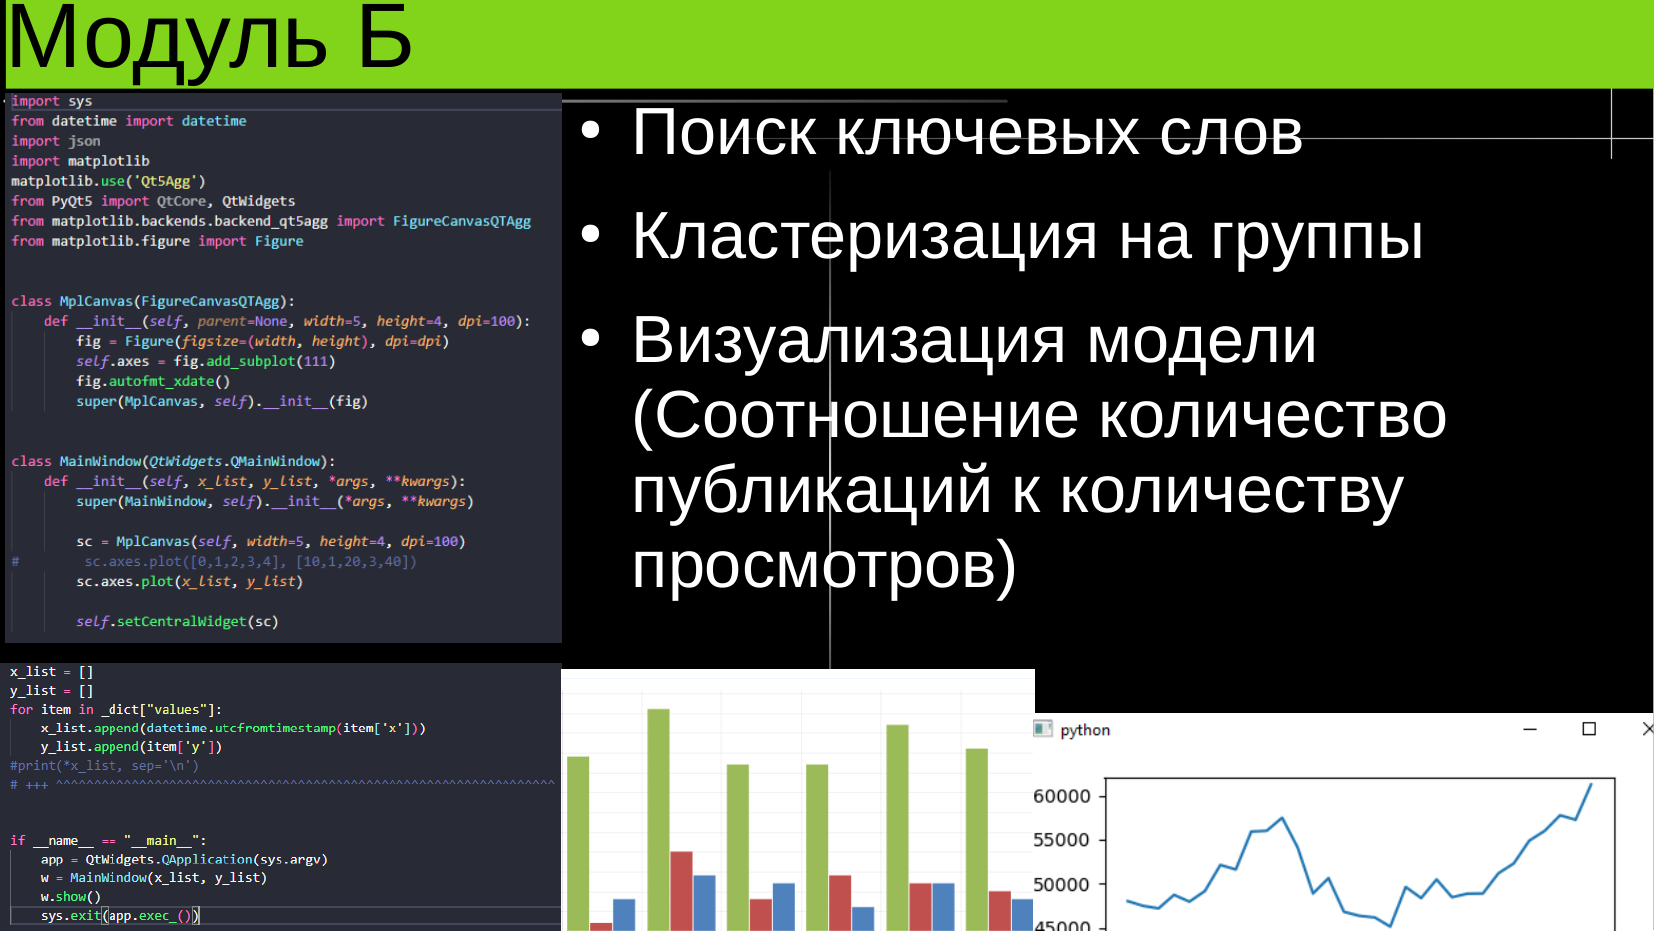

# Модуль Б
Поиск ключевых слов
Кластеризация на группы
Визуализация модели (Соотношение количество публикаций к количеству просмотров)
3